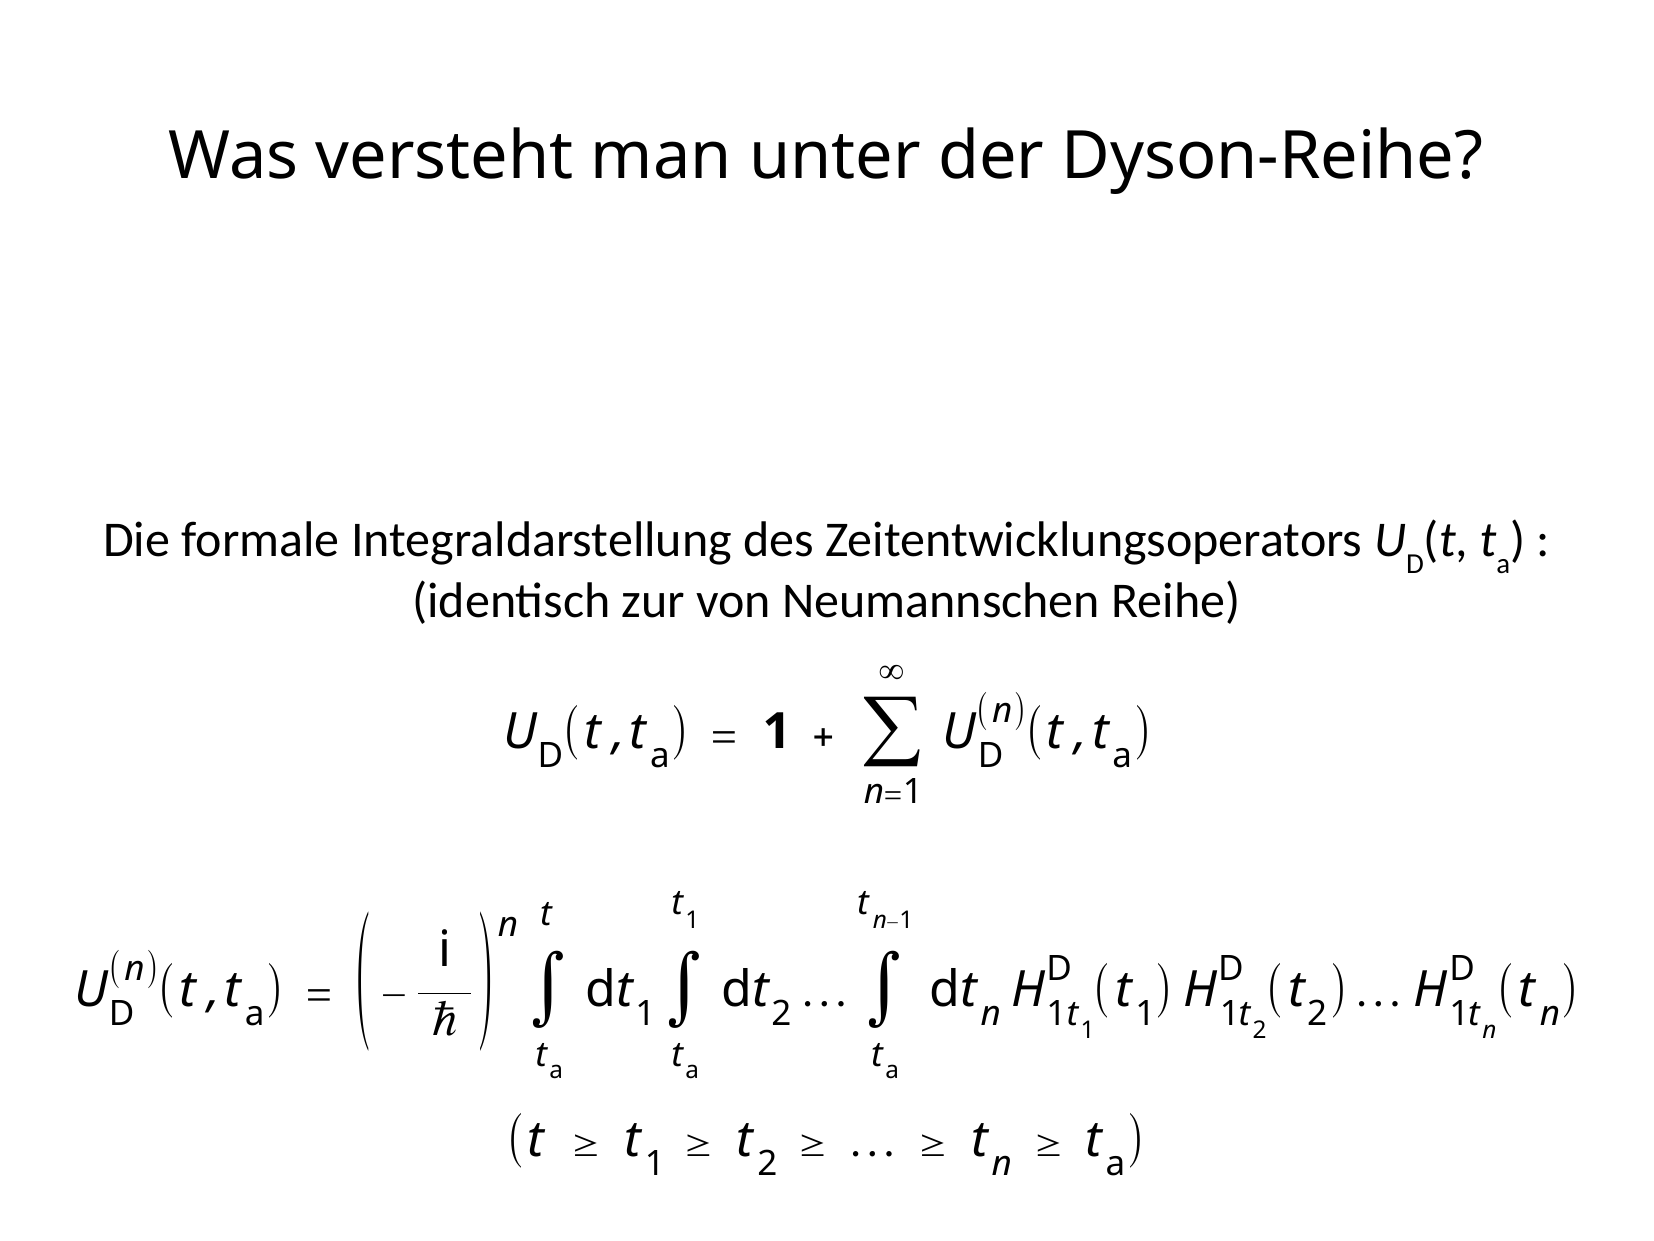

# Was versteht man unter der Dyson-Reihe?
Die formale Integraldarstellung des Zeitentwicklungsoperators UD(t, ta) :
(identisch zur von Neumannschen Reihe)